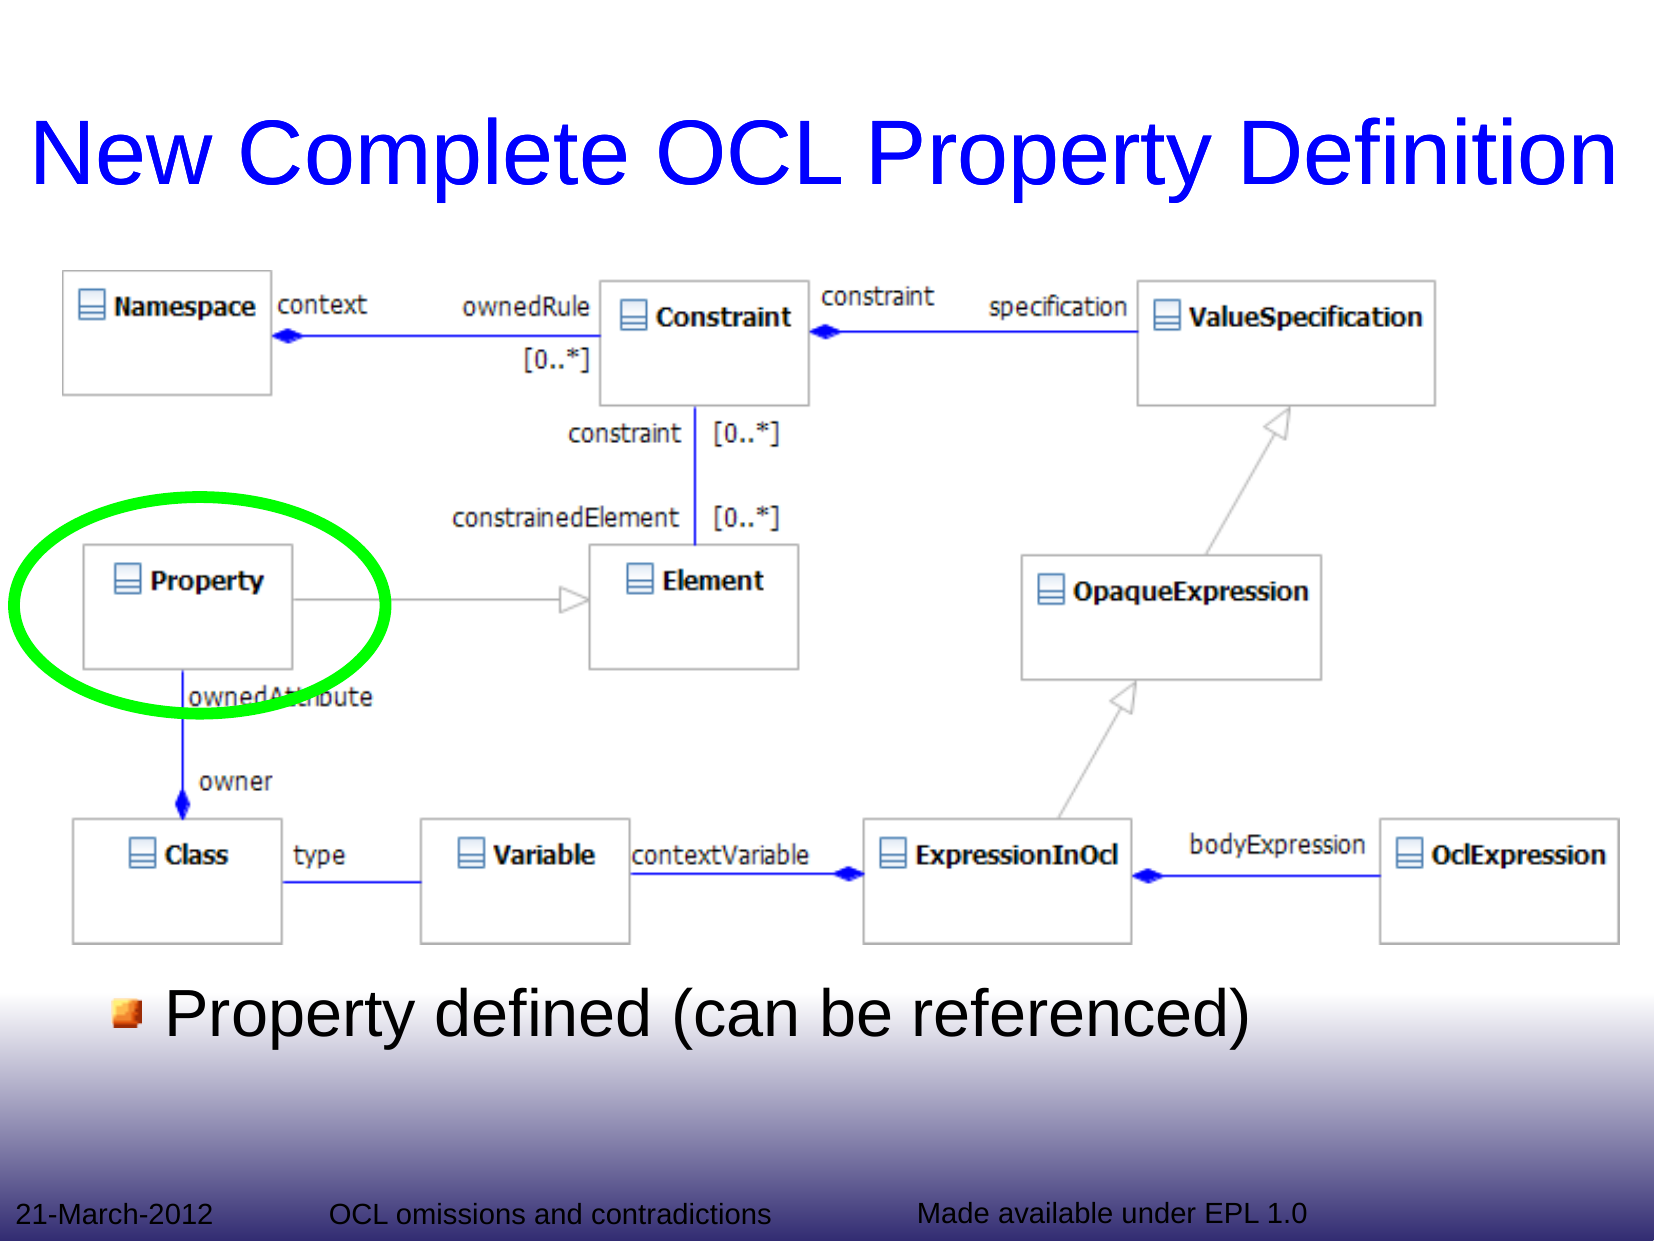

# New Complete OCL Property Definition
New Complete OCL Property Definition
Property defined (can be referenced)
21-March-2012
OCL omissions and contradictions